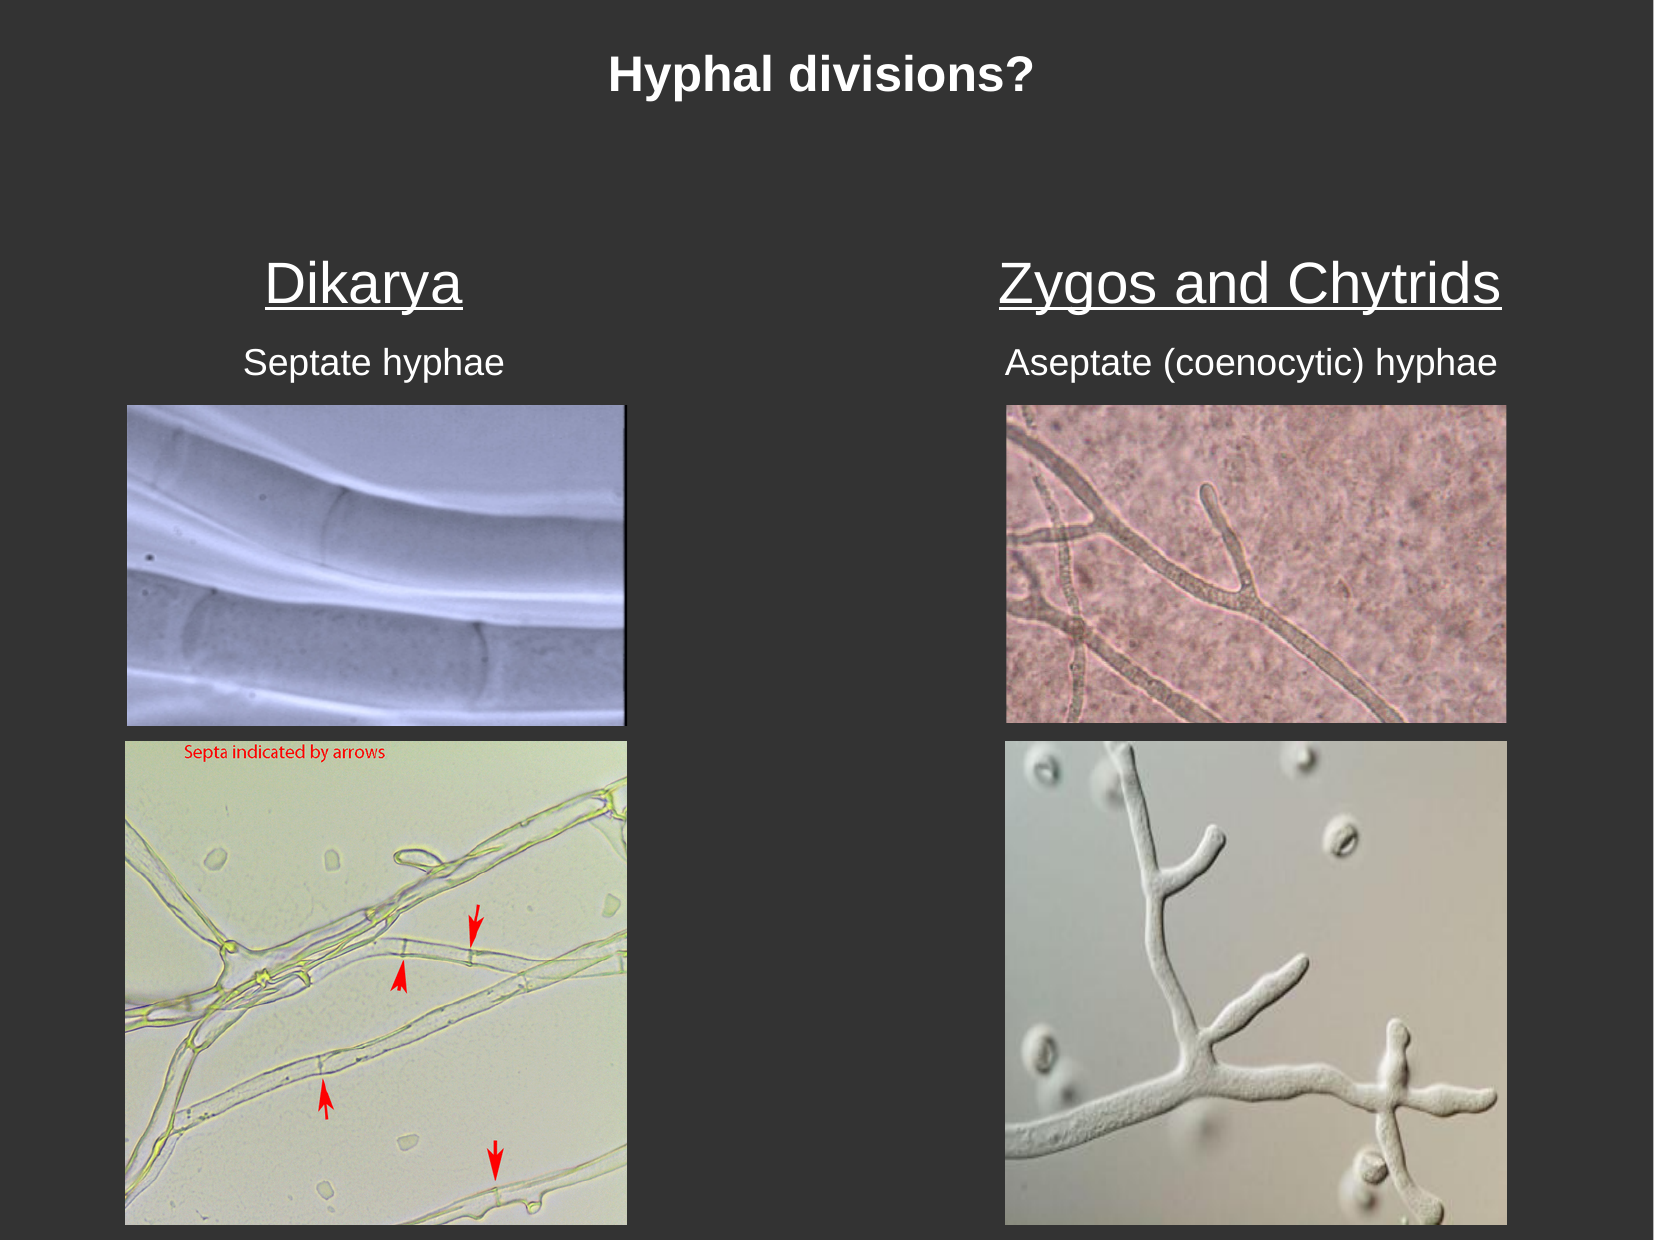

Hyphal divisions?
 Dikarya Zygos and Chytrids
 Septate hyphae Aseptate (coenocytic) hyphae